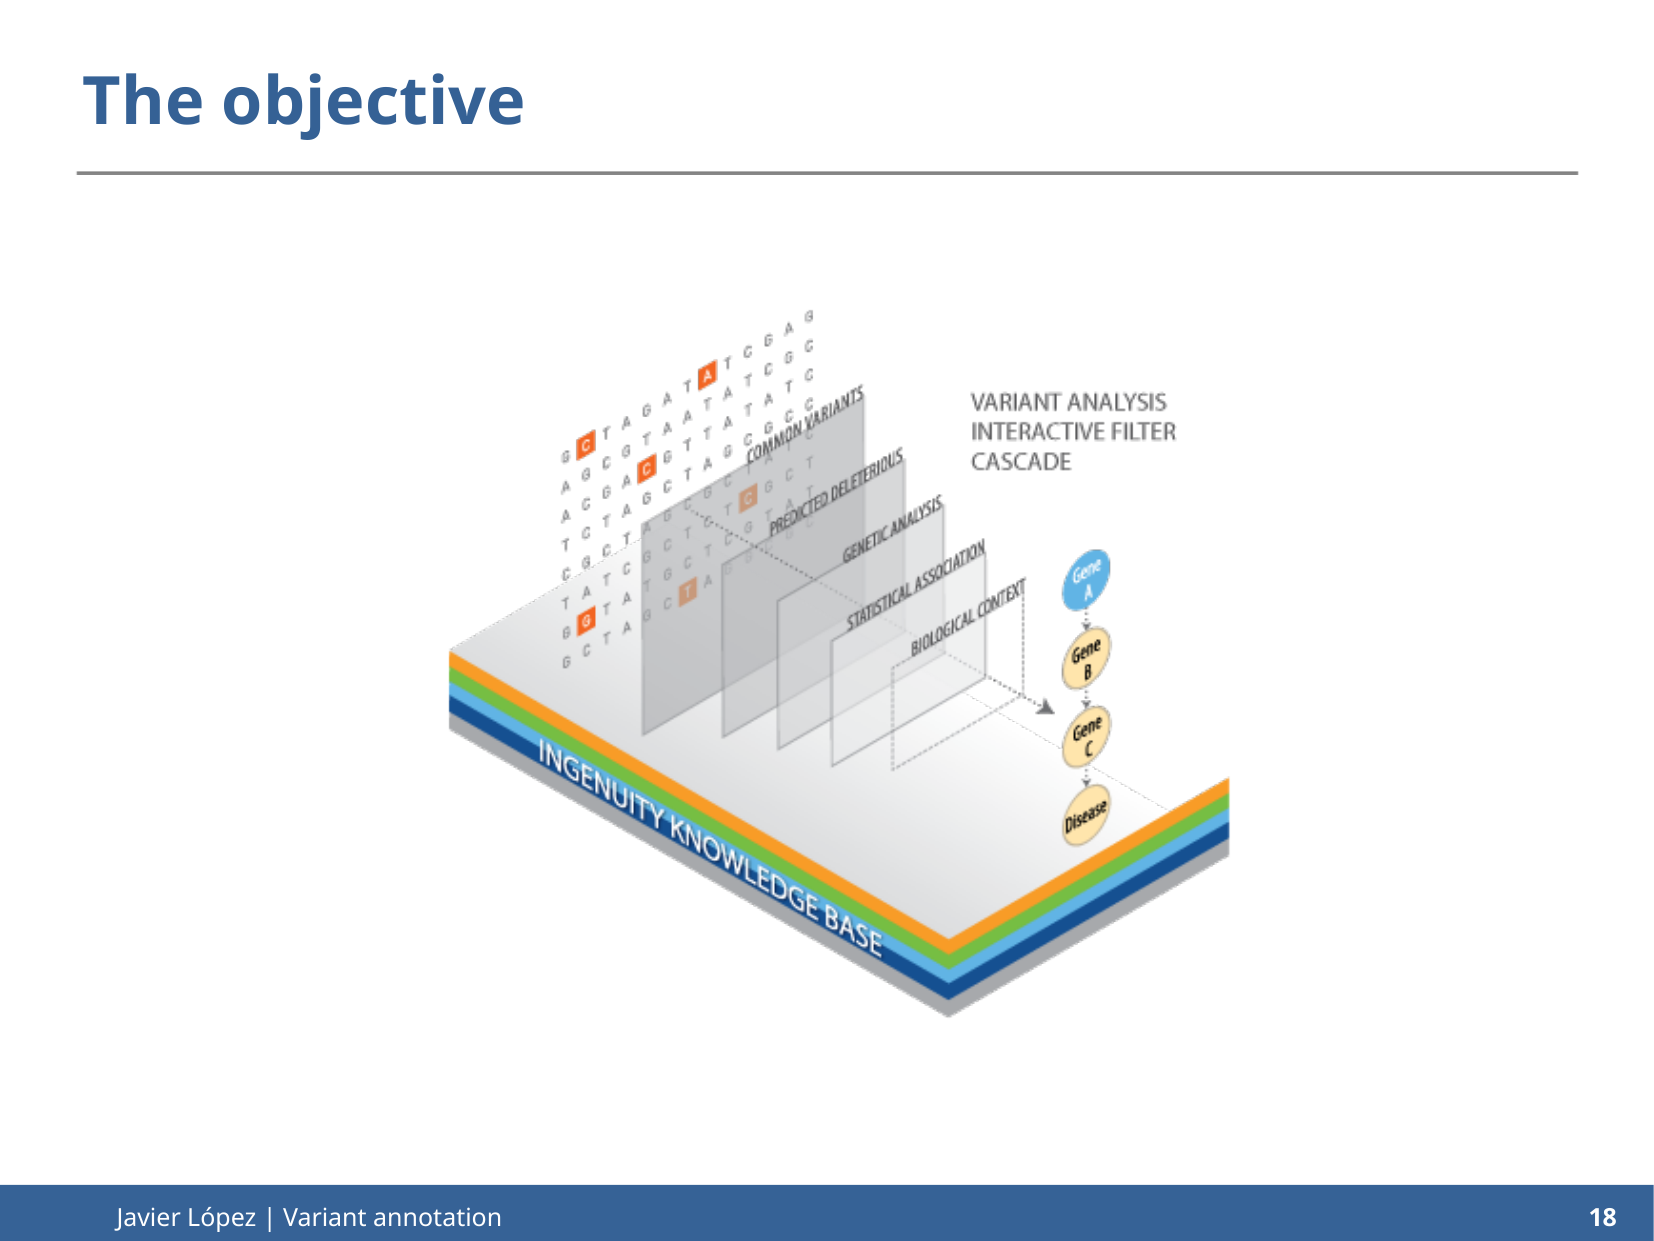

# The objective
Javier López | Variant annotation
18